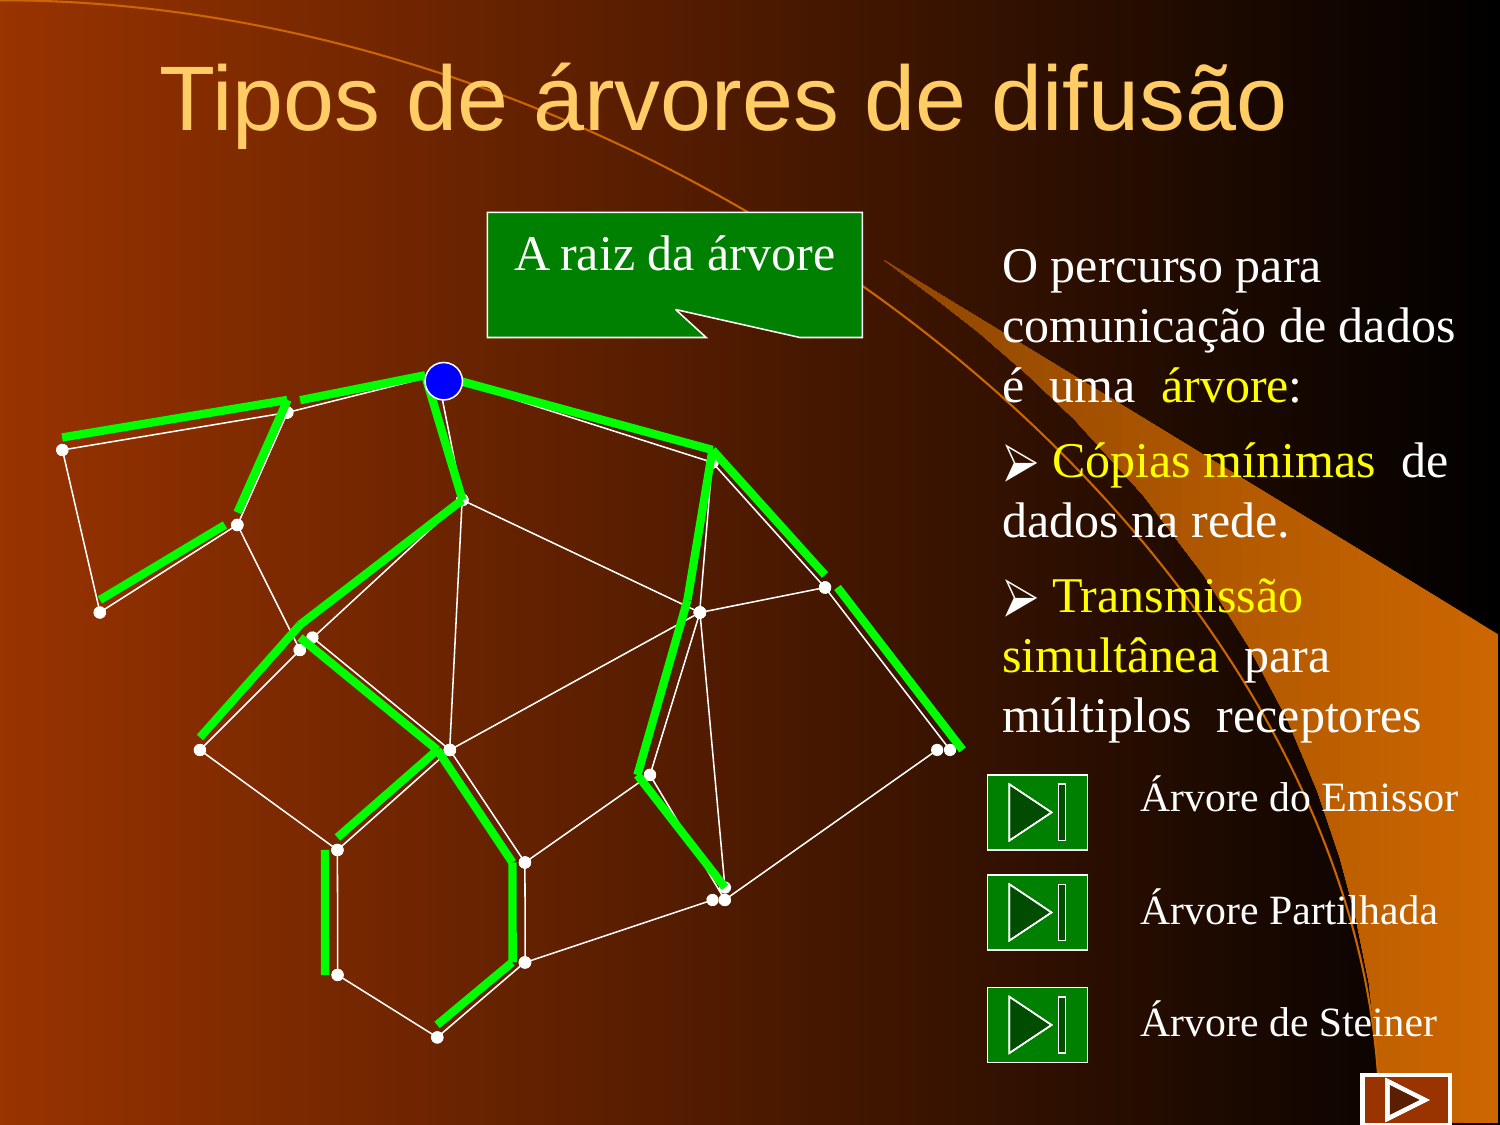

# Tipos de árvores de difusão
A raiz da árvore
O percurso para comunicação de dados é uma árvore:
 Cópias mínimas de dados na rede.
 Transmissão simultânea para múltiplos receptores
Árvore do Emissor
Árvore Partilhada
Árvore de Steiner